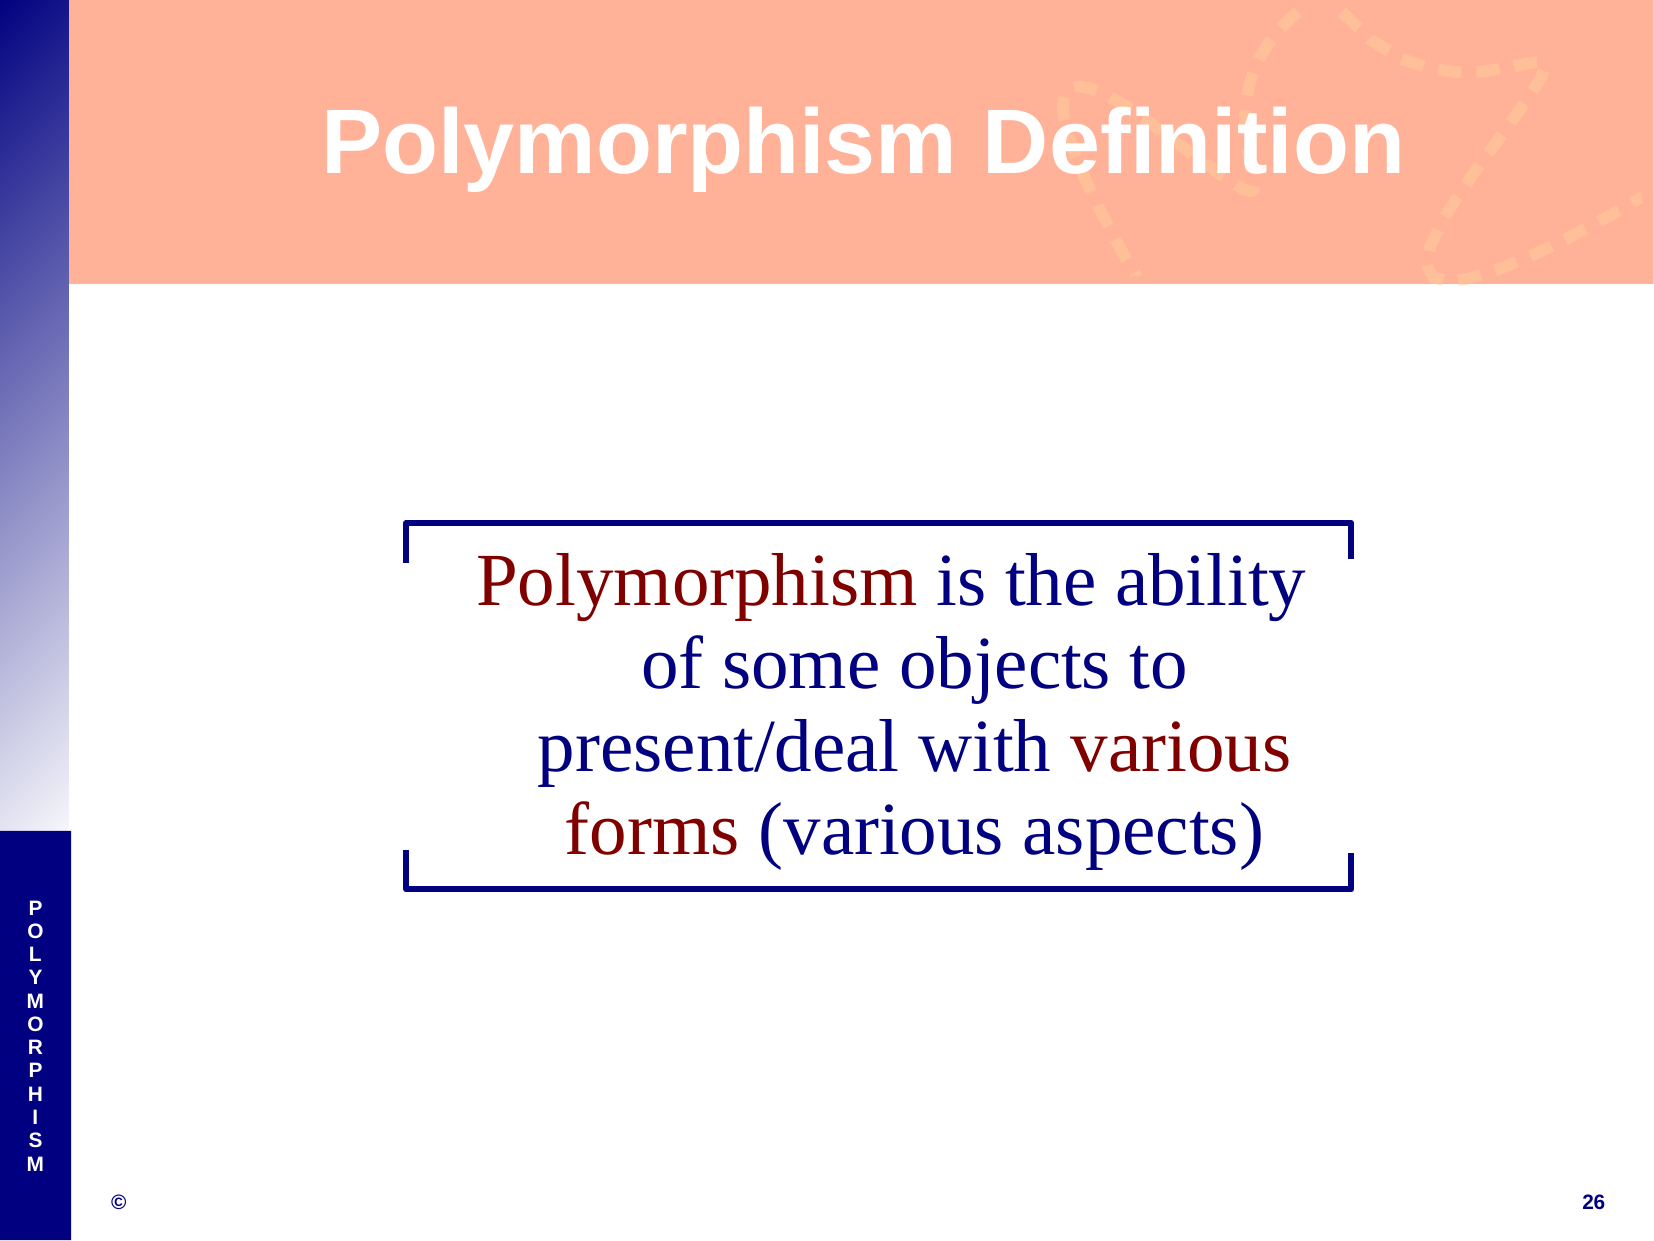

# Polymorphism Definition
Polymorphism is the ability of some objects to present/deal with various forms (various aspects)
P
O
L
Y
M
O
R
P
H
I
S
M